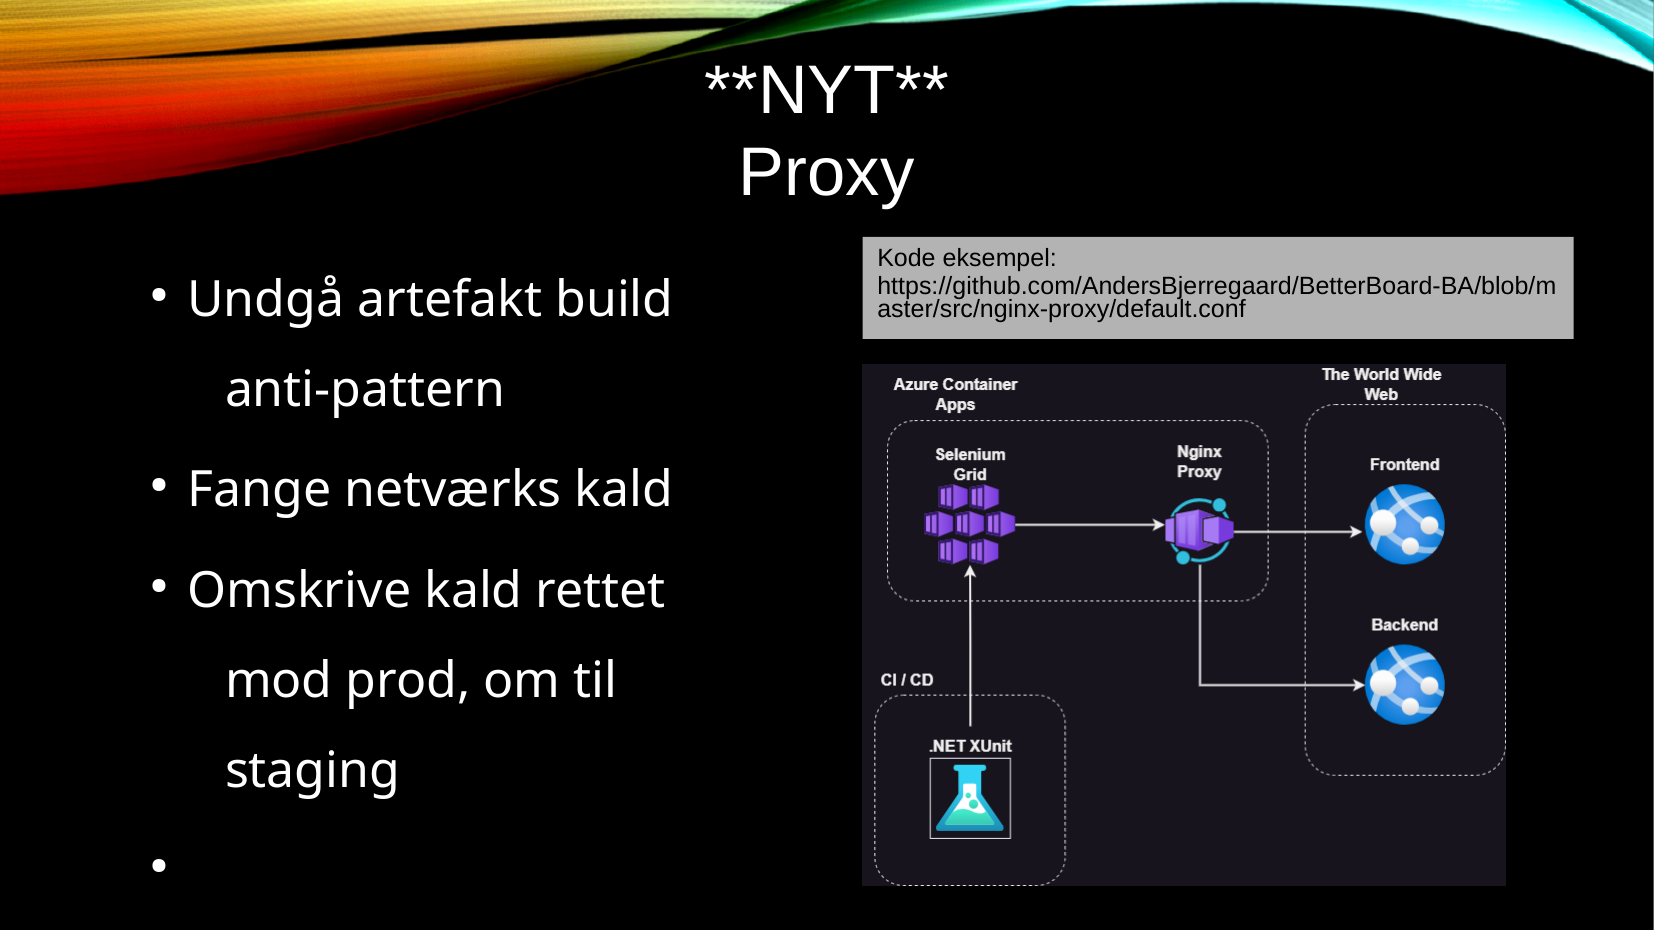

**NYT**
Proxy
Undgå artefakt build anti-pattern
Fange netværks kald
Omskrive kald rettet mod prod, om til staging
Kode eksempel: https://github.com/AndersBjerregaard/BetterBoard-BA/blob/master/src/nginx-proxy/default.conf